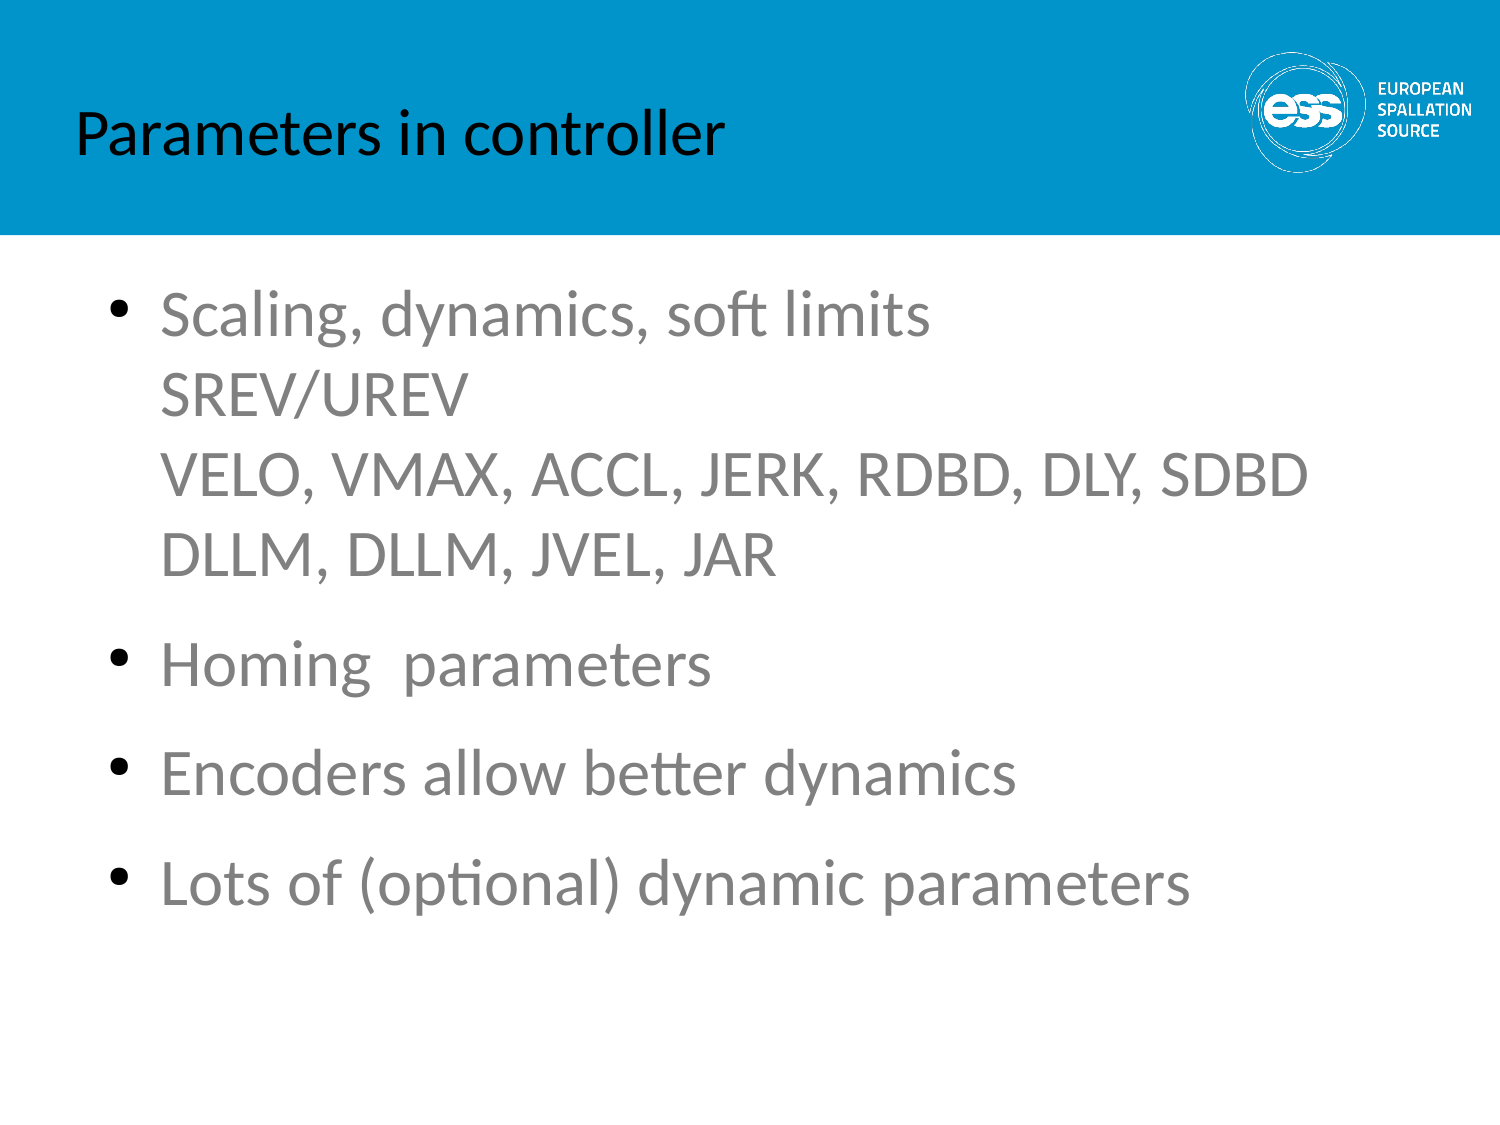

# Parameters in controller
Scaling, dynamics, soft limits
SREV/UREV
VELO, VMAX, ACCL, JERK, RDBD, DLY, SDBD
DLLM, DLLM, JVEL, JAR
Homing parameters
Encoders allow better dynamics
Lots of (optional) dynamic parameters